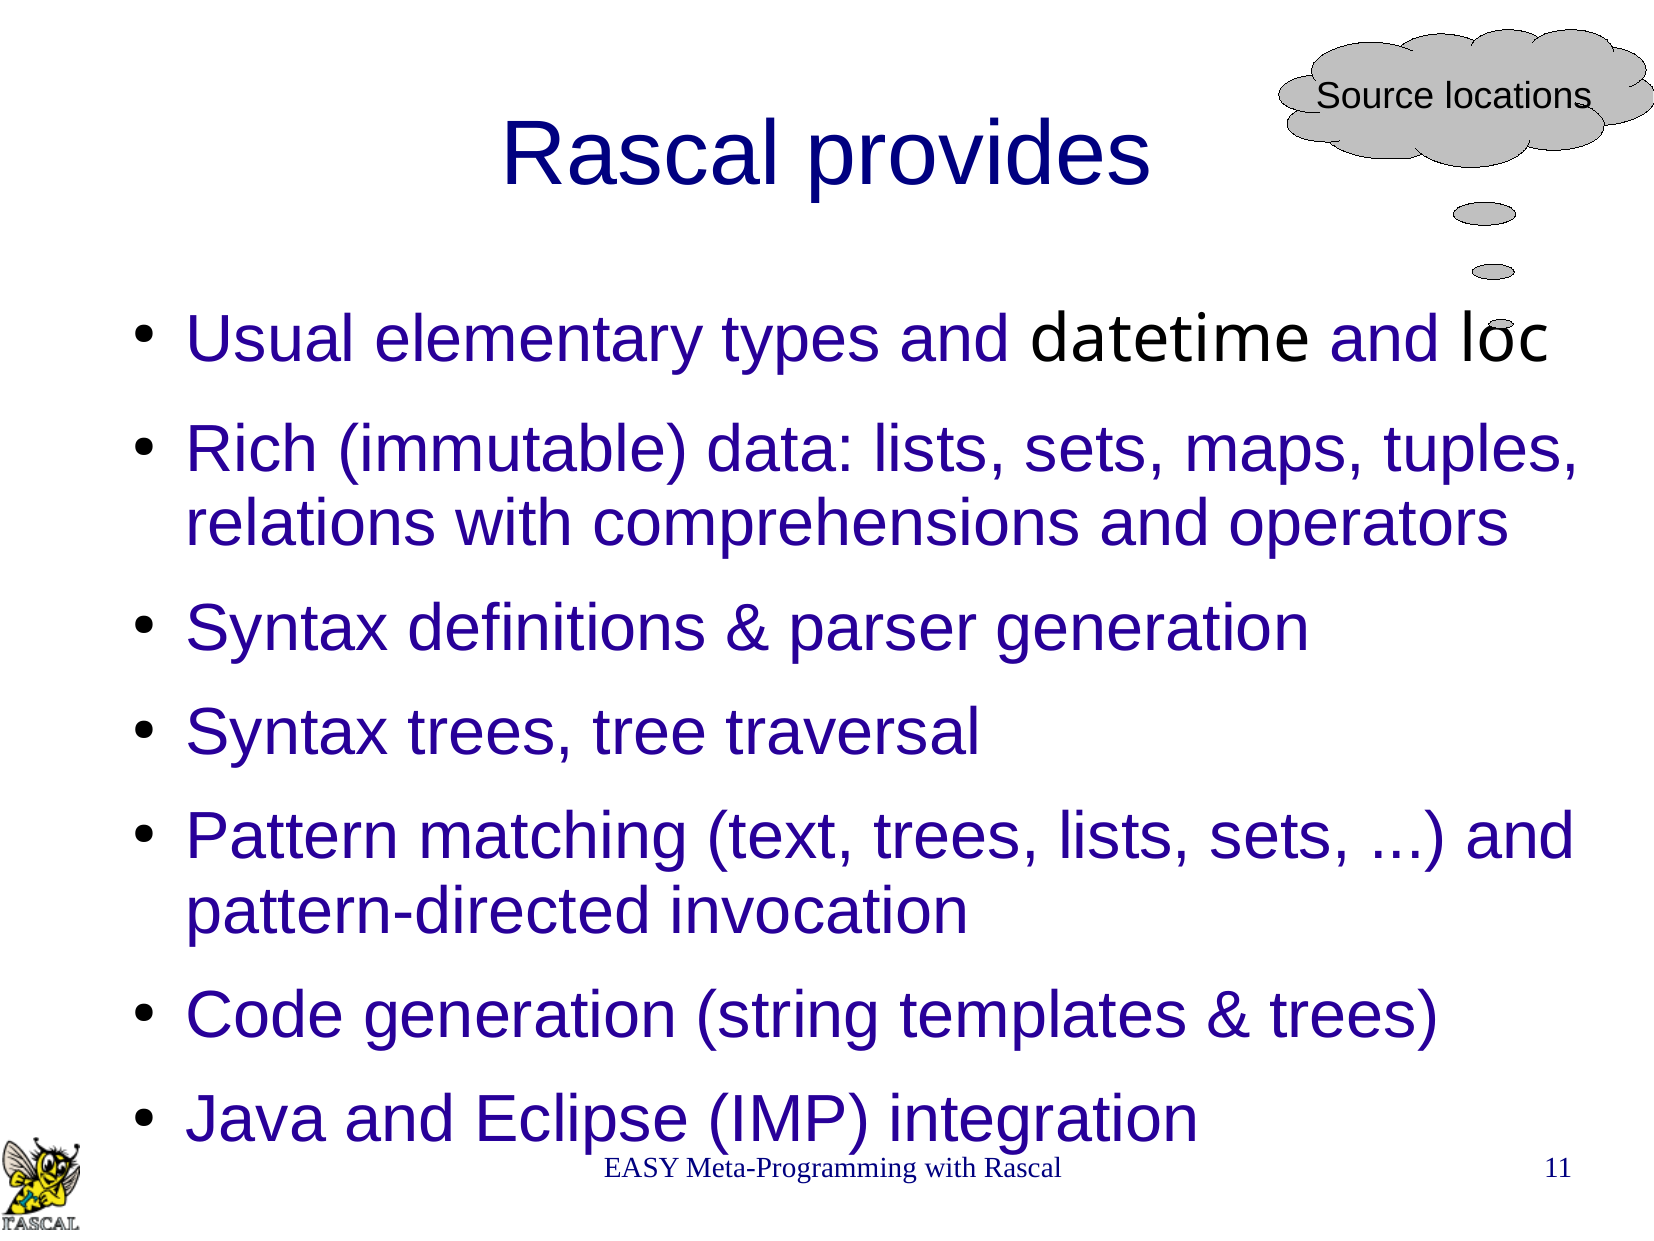

Source locations
# Rascal provides
Usual elementary types and datetime and loc
Rich (immutable) data: lists, sets, maps, tuples, relations with comprehensions and operators
Syntax definitions & parser generation
Syntax trees, tree traversal
Pattern matching (text, trees, lists, sets, ...) and pattern-directed invocation
Code generation (string templates & trees)
Java and Eclipse (IMP) integration
11